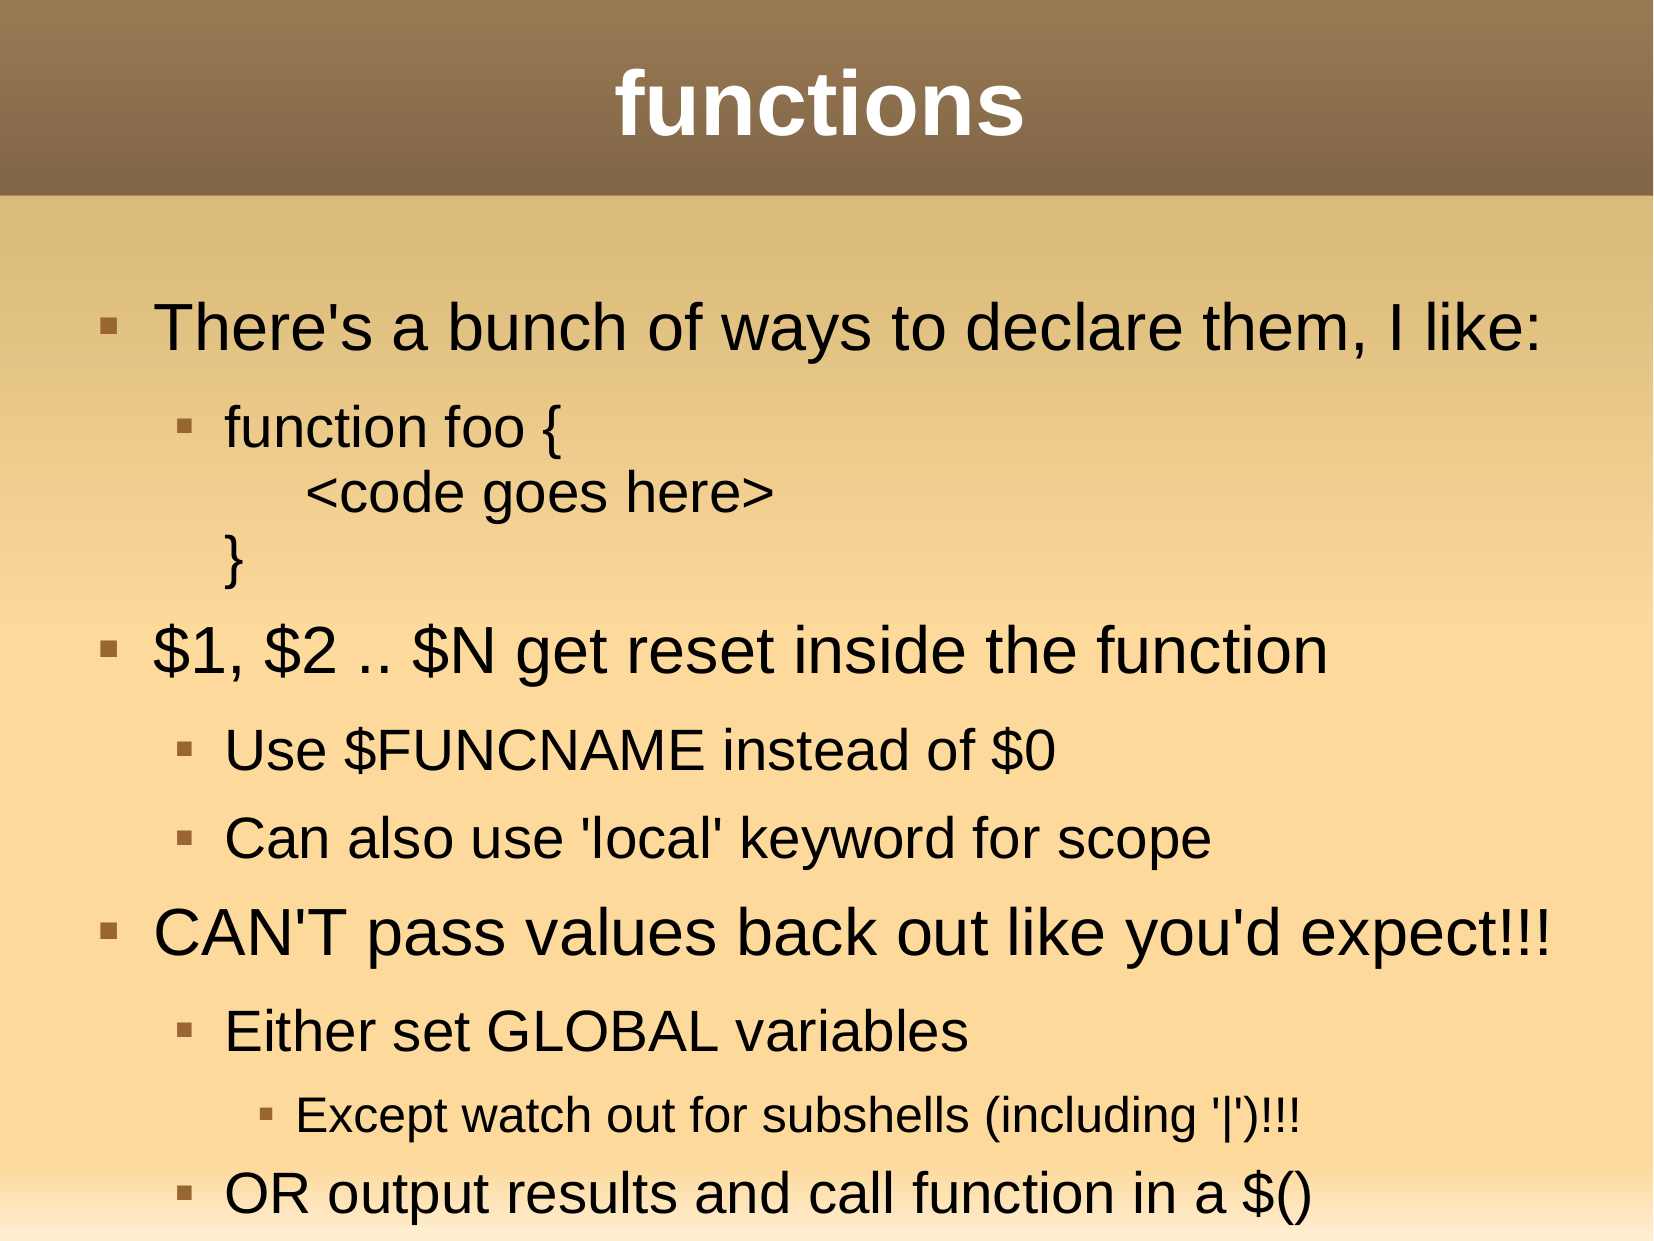

# functions
There's a bunch of ways to declare them, I like:
function foo {
 <code goes here>
}
$1, $2 .. $N get reset inside the function
Use $FUNCNAME instead of $0
Can also use 'local' keyword for scope
CAN'T pass values back out like you'd expect!!!
Either set GLOBAL variables
Except watch out for subshells (including '|')!!!
OR output results and call function in a $()